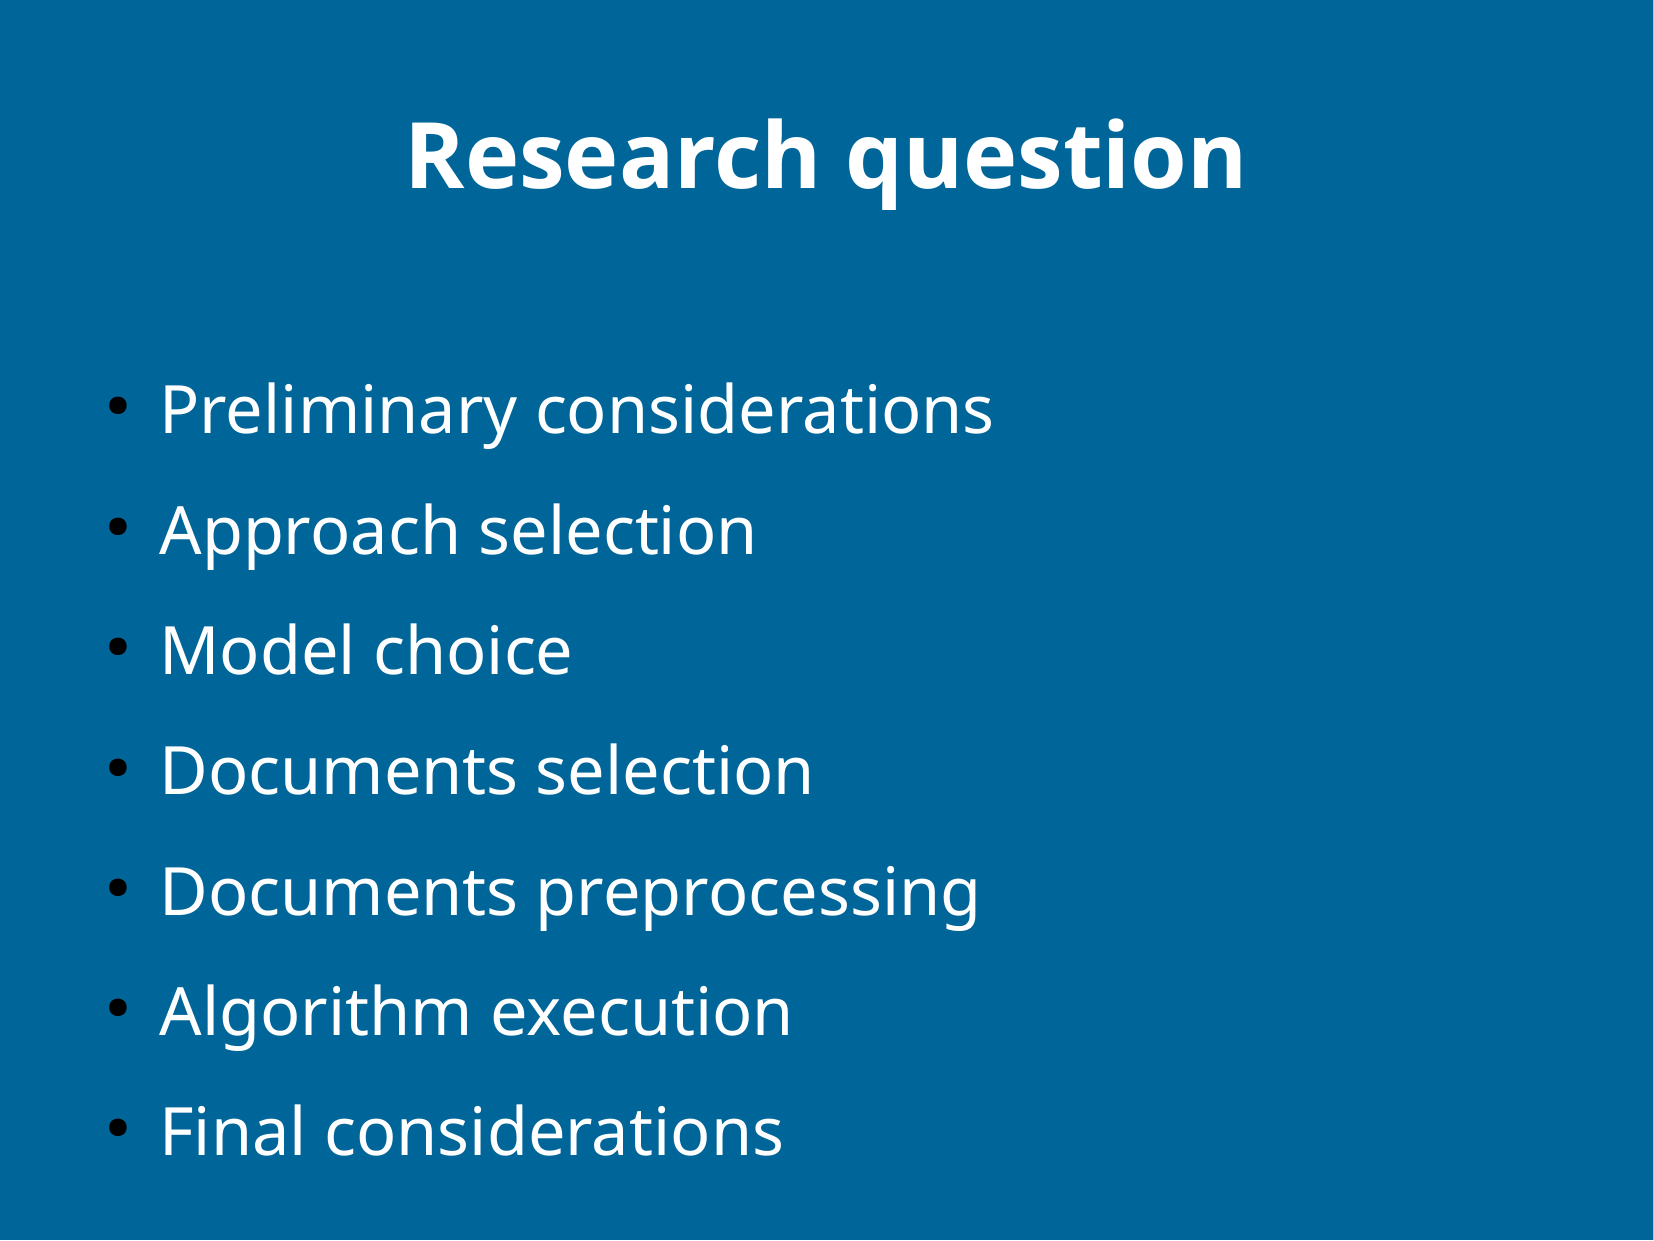

# Research question
Preliminary considerations
Approach selection
Model choice
Documents selection
Documents preprocessing
Algorithm execution
Final considerations